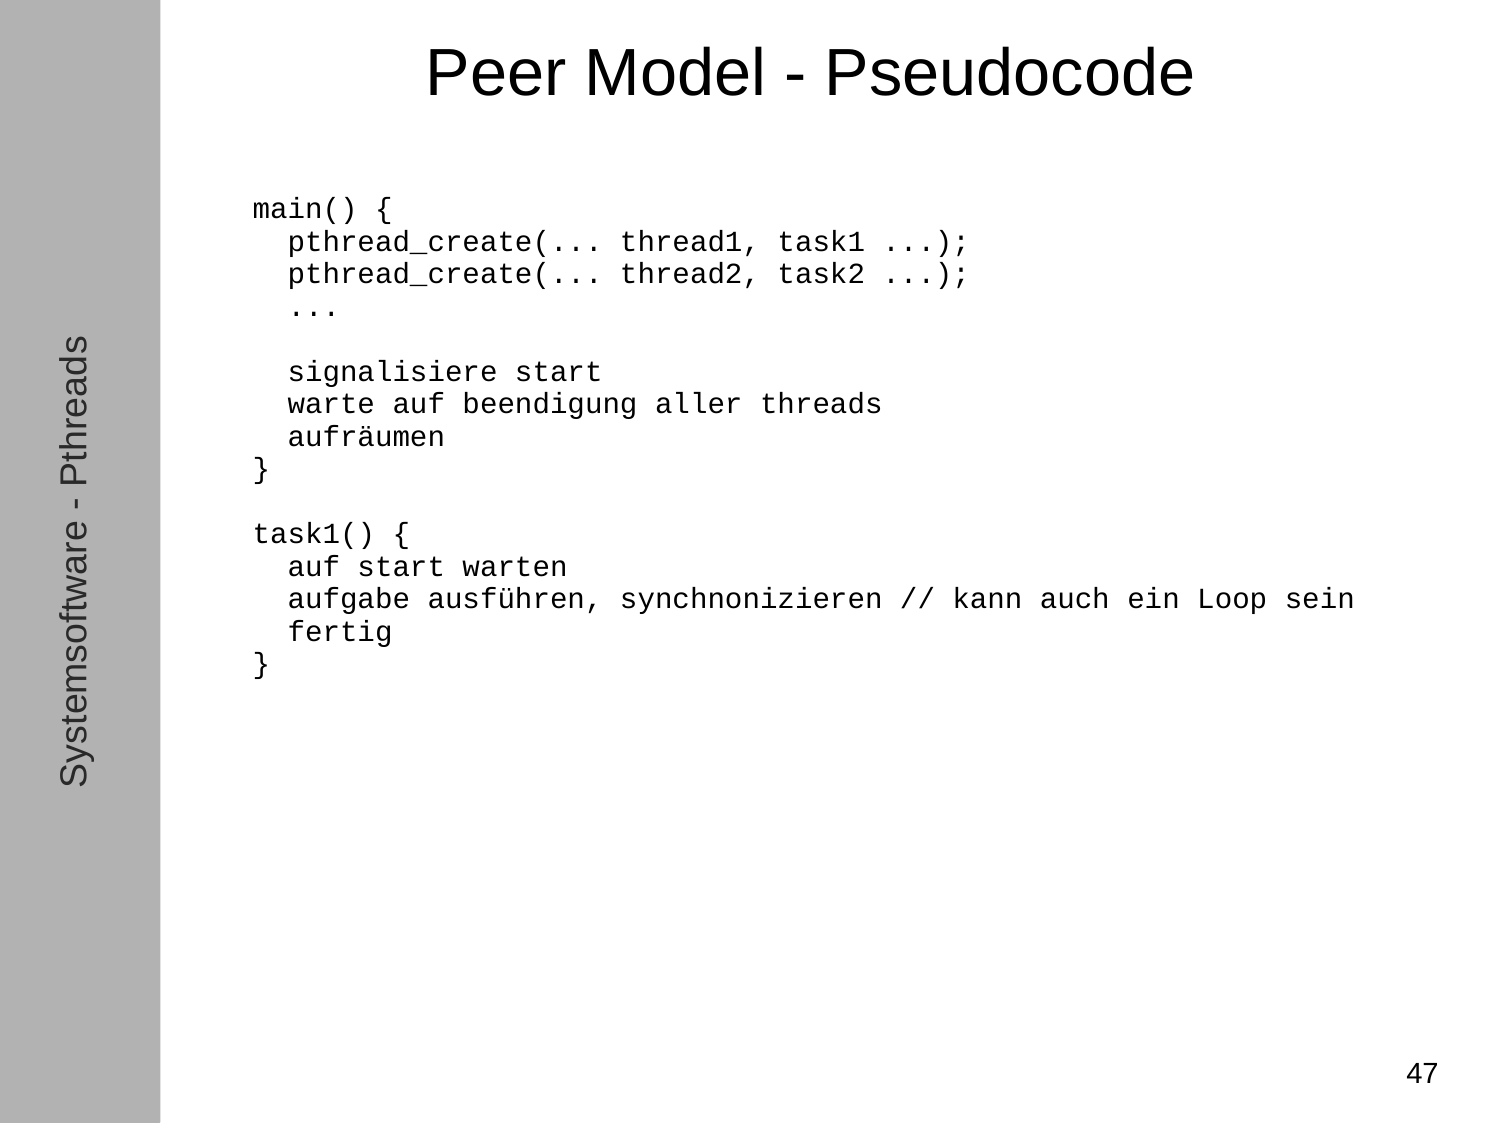

Peer Model - Pseudocode
main() {
 pthread_create(... thread1, task1 ...);
 pthread_create(... thread2, task2 ...);
 ...
 signalisiere start
 warte auf beendigung aller threads
 aufräumen
}
task1() {
 auf start warten
 aufgabe ausführen, synchnonizieren // kann auch ein Loop sein
 fertig
}
Systemsoftware - Pthreads